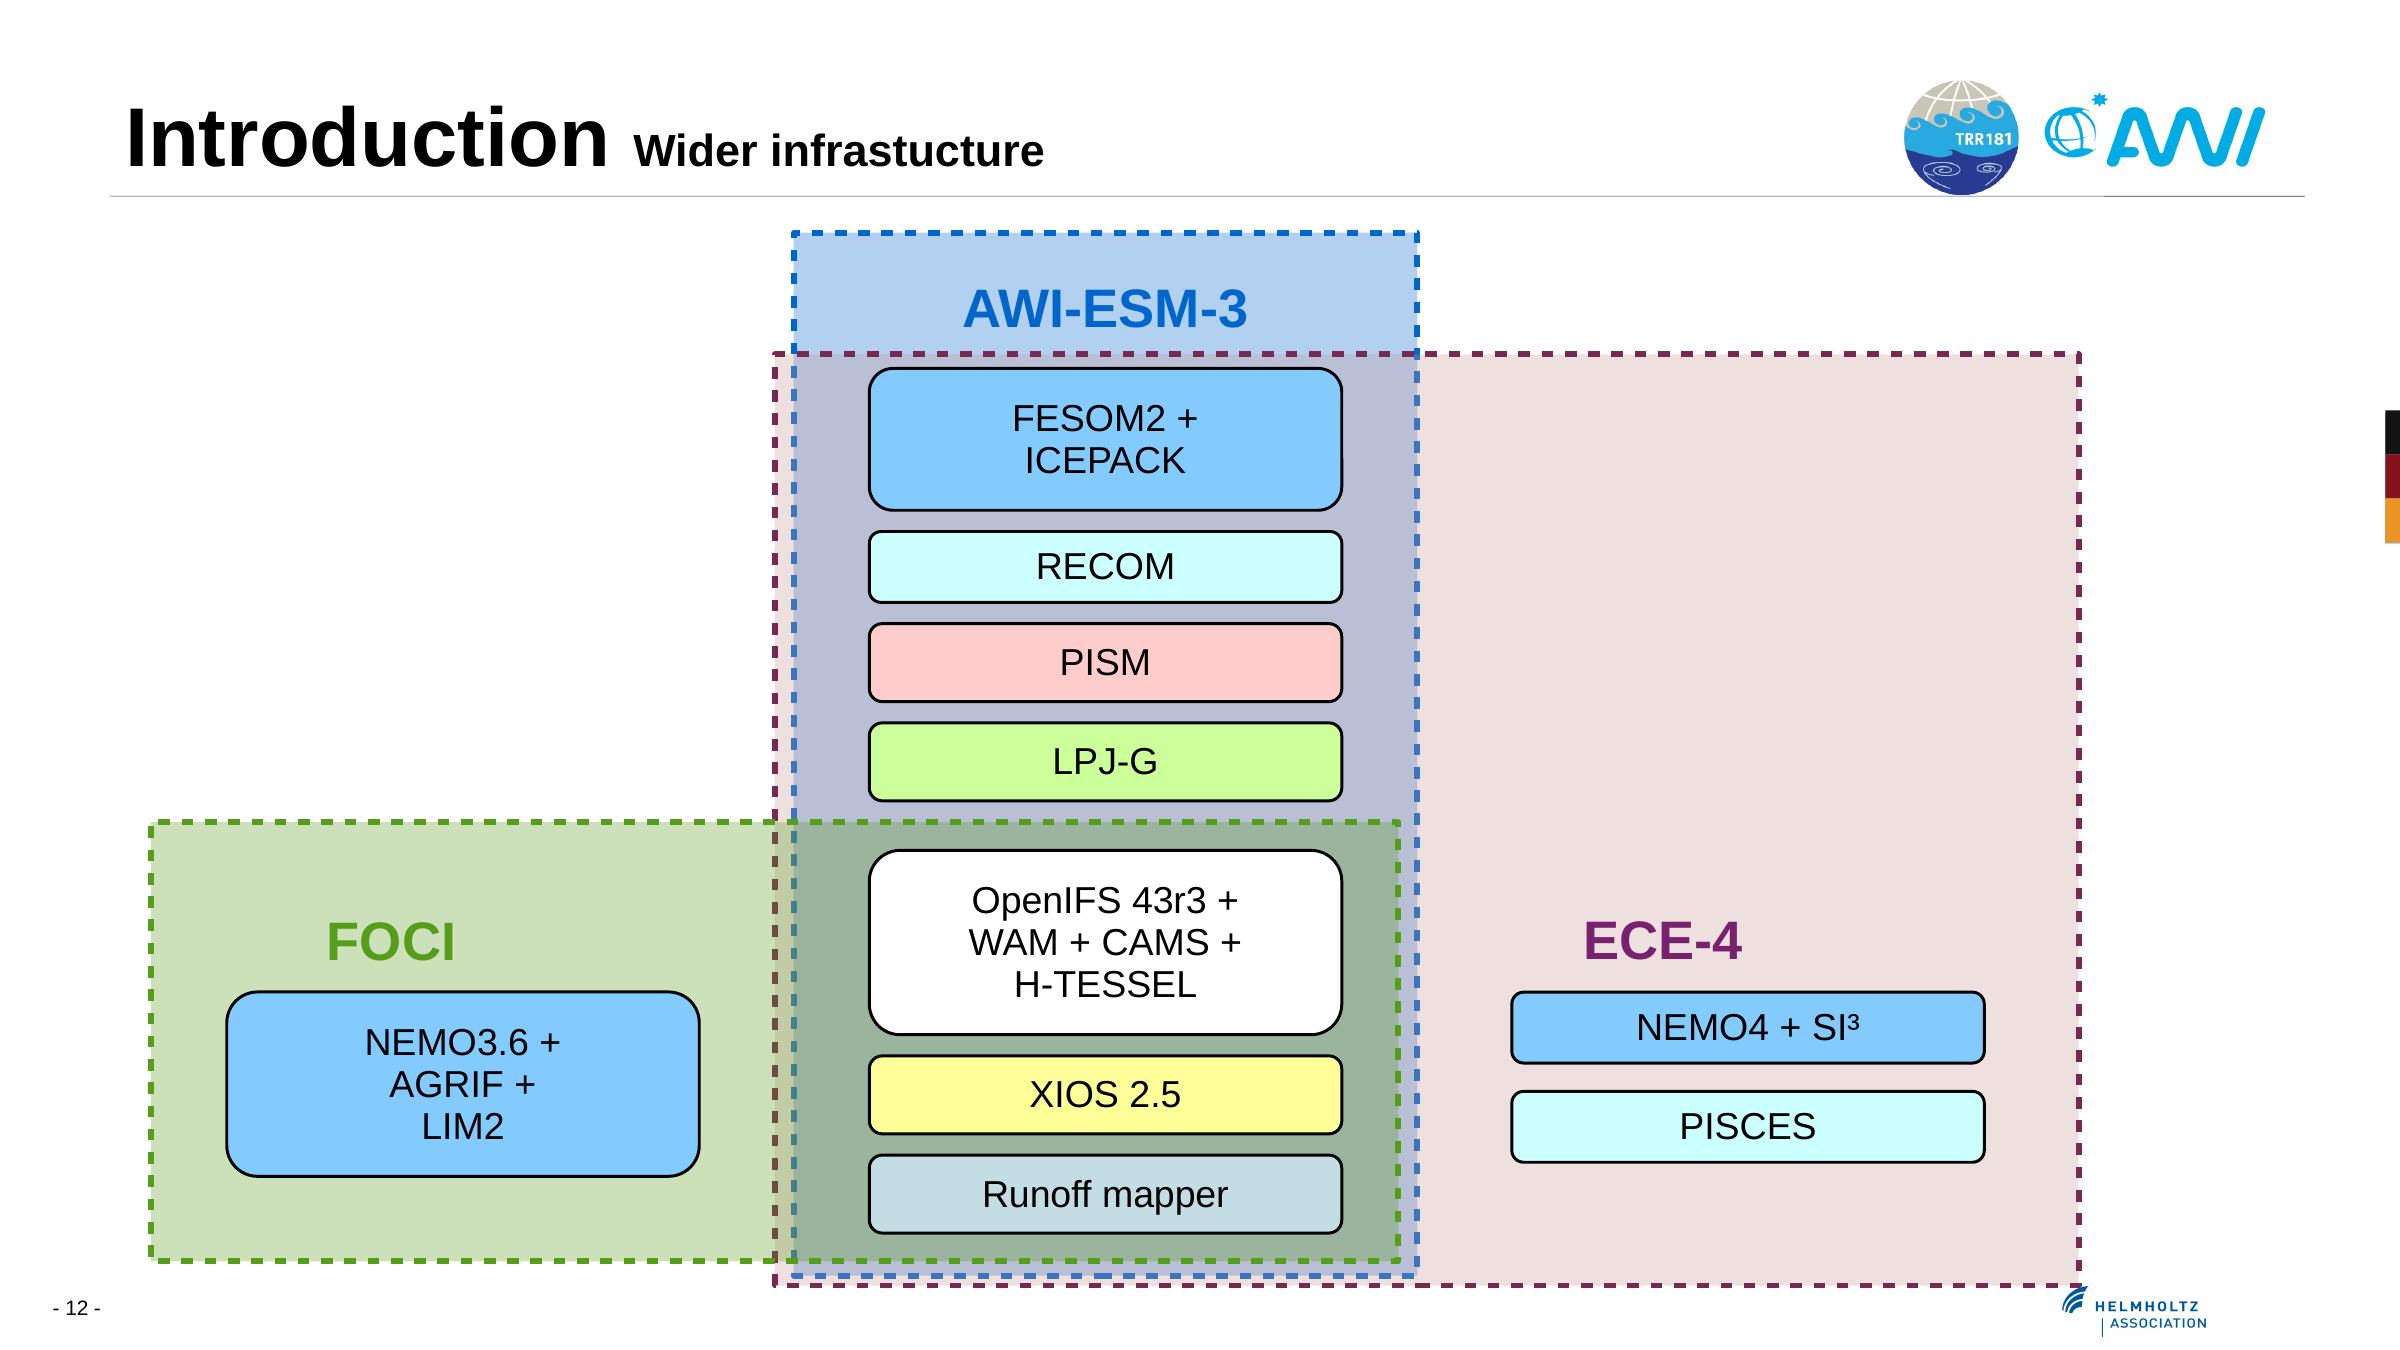

Introduction Wider infrastucture
AWI-ESM-3
FESOM2 +
ICEPACK
RECOM
PISM
LPJ-G
OpenIFS 43r3 +
WAM + CAMS +
H-TESSEL
ECE-4
FOCI
NEMO3.6 +
AGRIF +
LIM2
NEMO4 + SI³
XIOS 2.5
PISCES
Runoff mapper